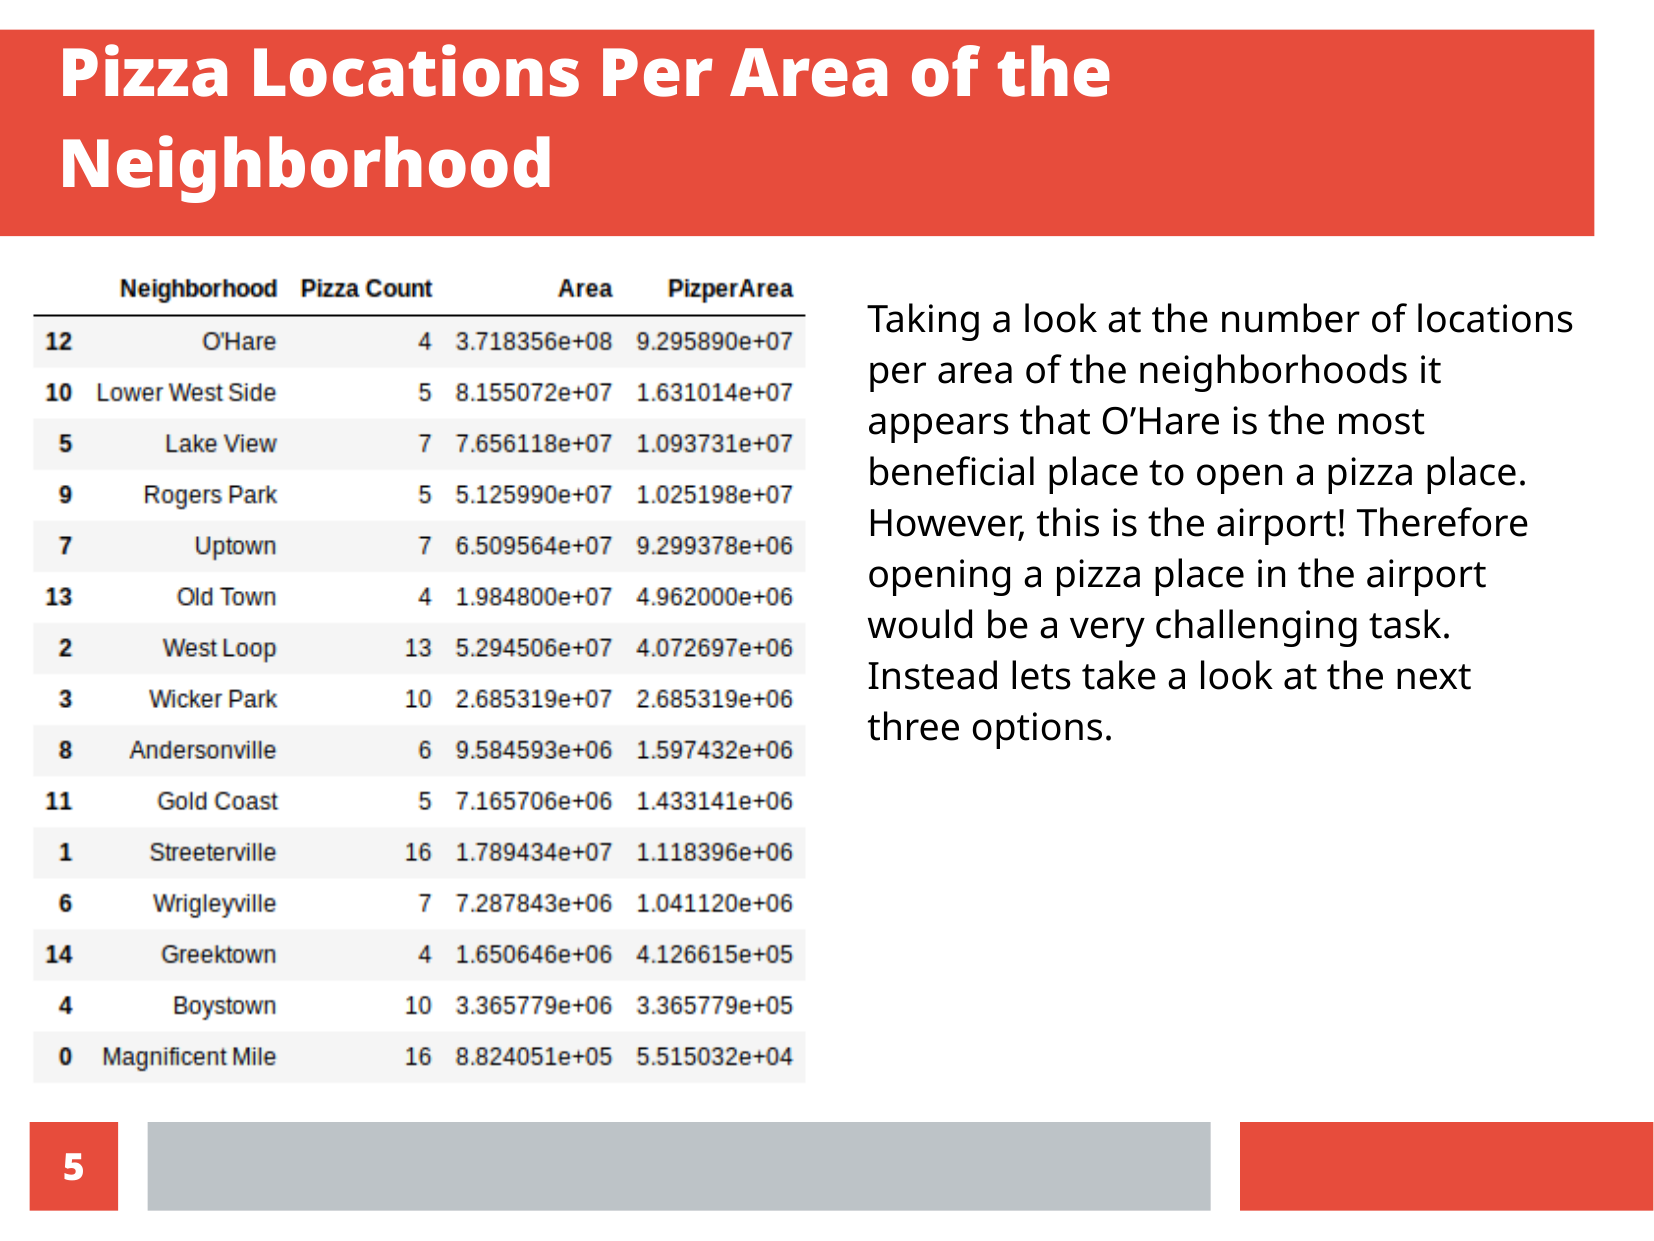

# Pizza Locations Per Area of the Neighborhood
Taking a look at the number of locations per area of the neighborhoods it appears that O’Hare is the most beneficial place to open a pizza place. However, this is the airport! Therefore opening a pizza place in the airport would be a very challenging task. Instead lets take a look at the next three options.
5